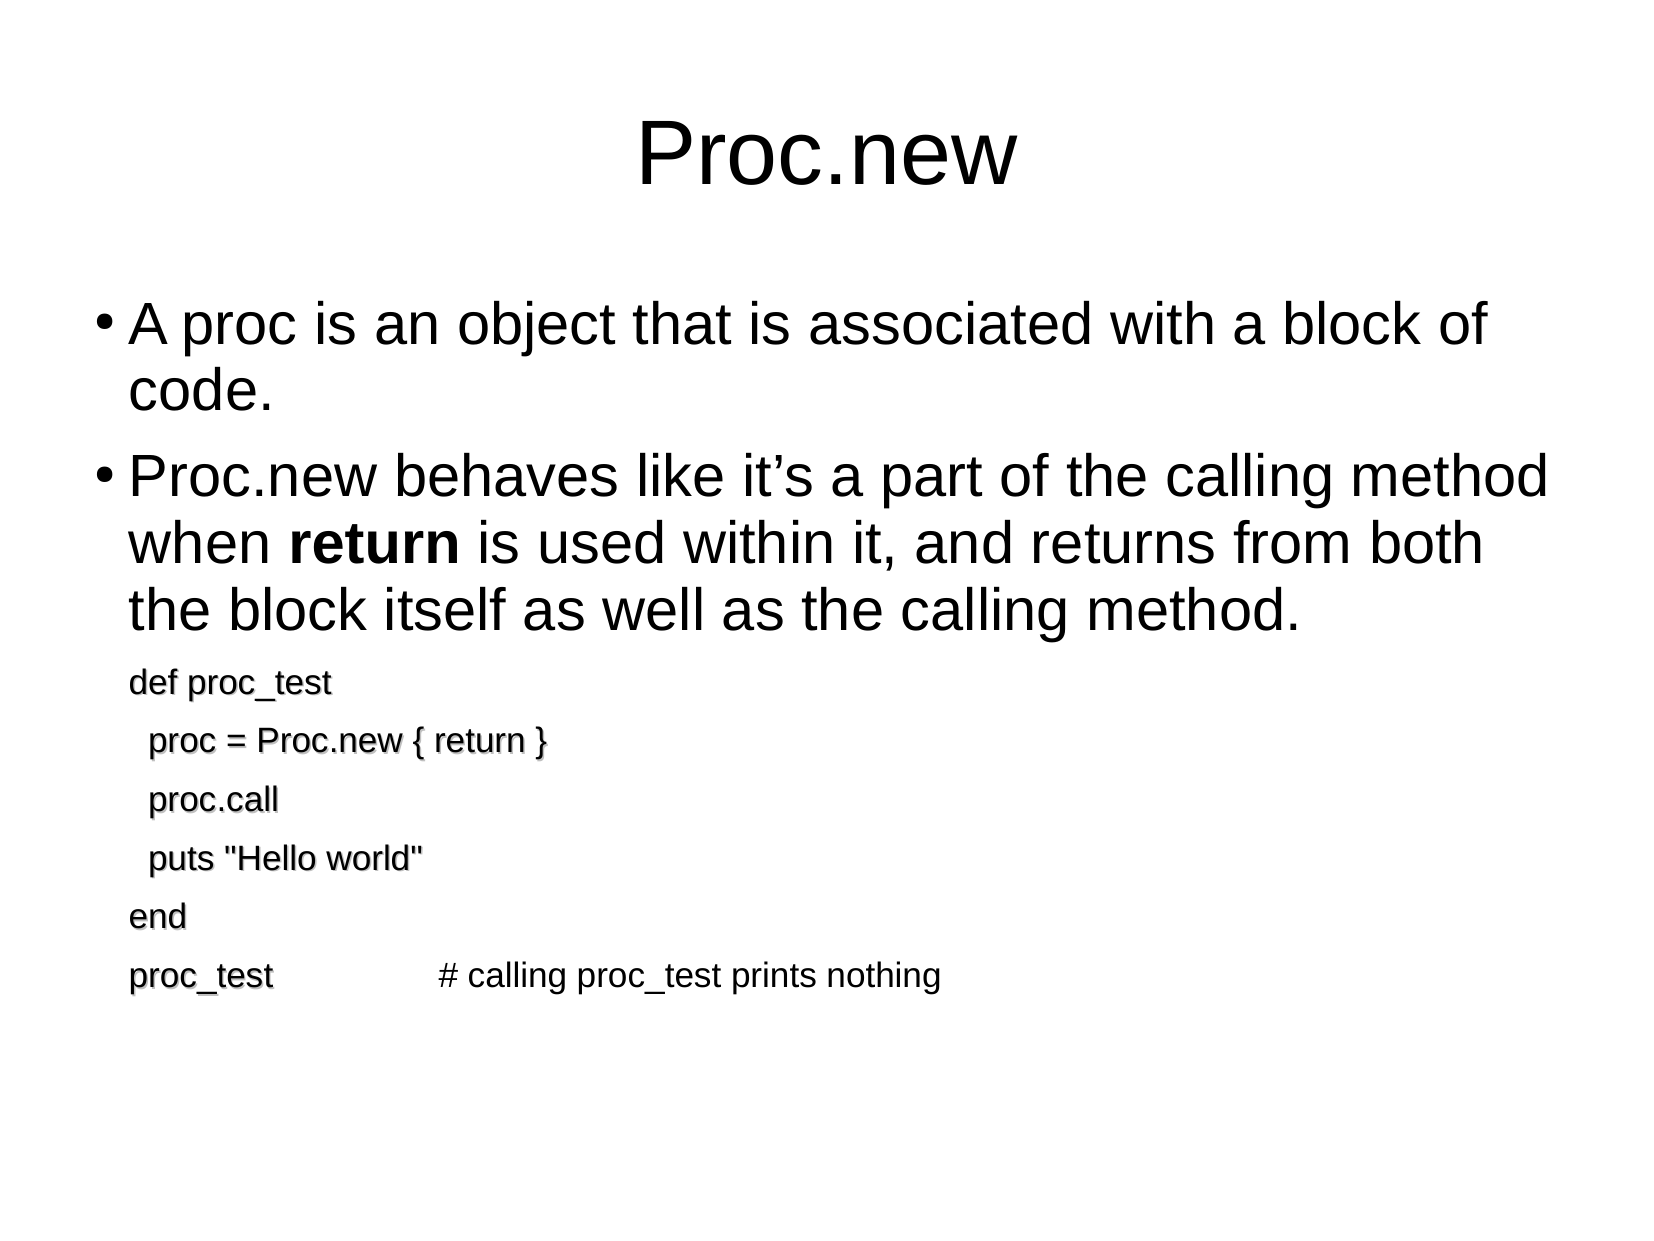

# Proc.new
A proc is an object that is associated with a block of code.
Proc.new behaves like it’s a part of the calling method when return is used within it, and returns from both the block itself as well as the calling method.
def proc_test
 proc = Proc.new { return }
 proc.call
 puts "Hello world"
end
proc_test # calling proc_test prints nothing